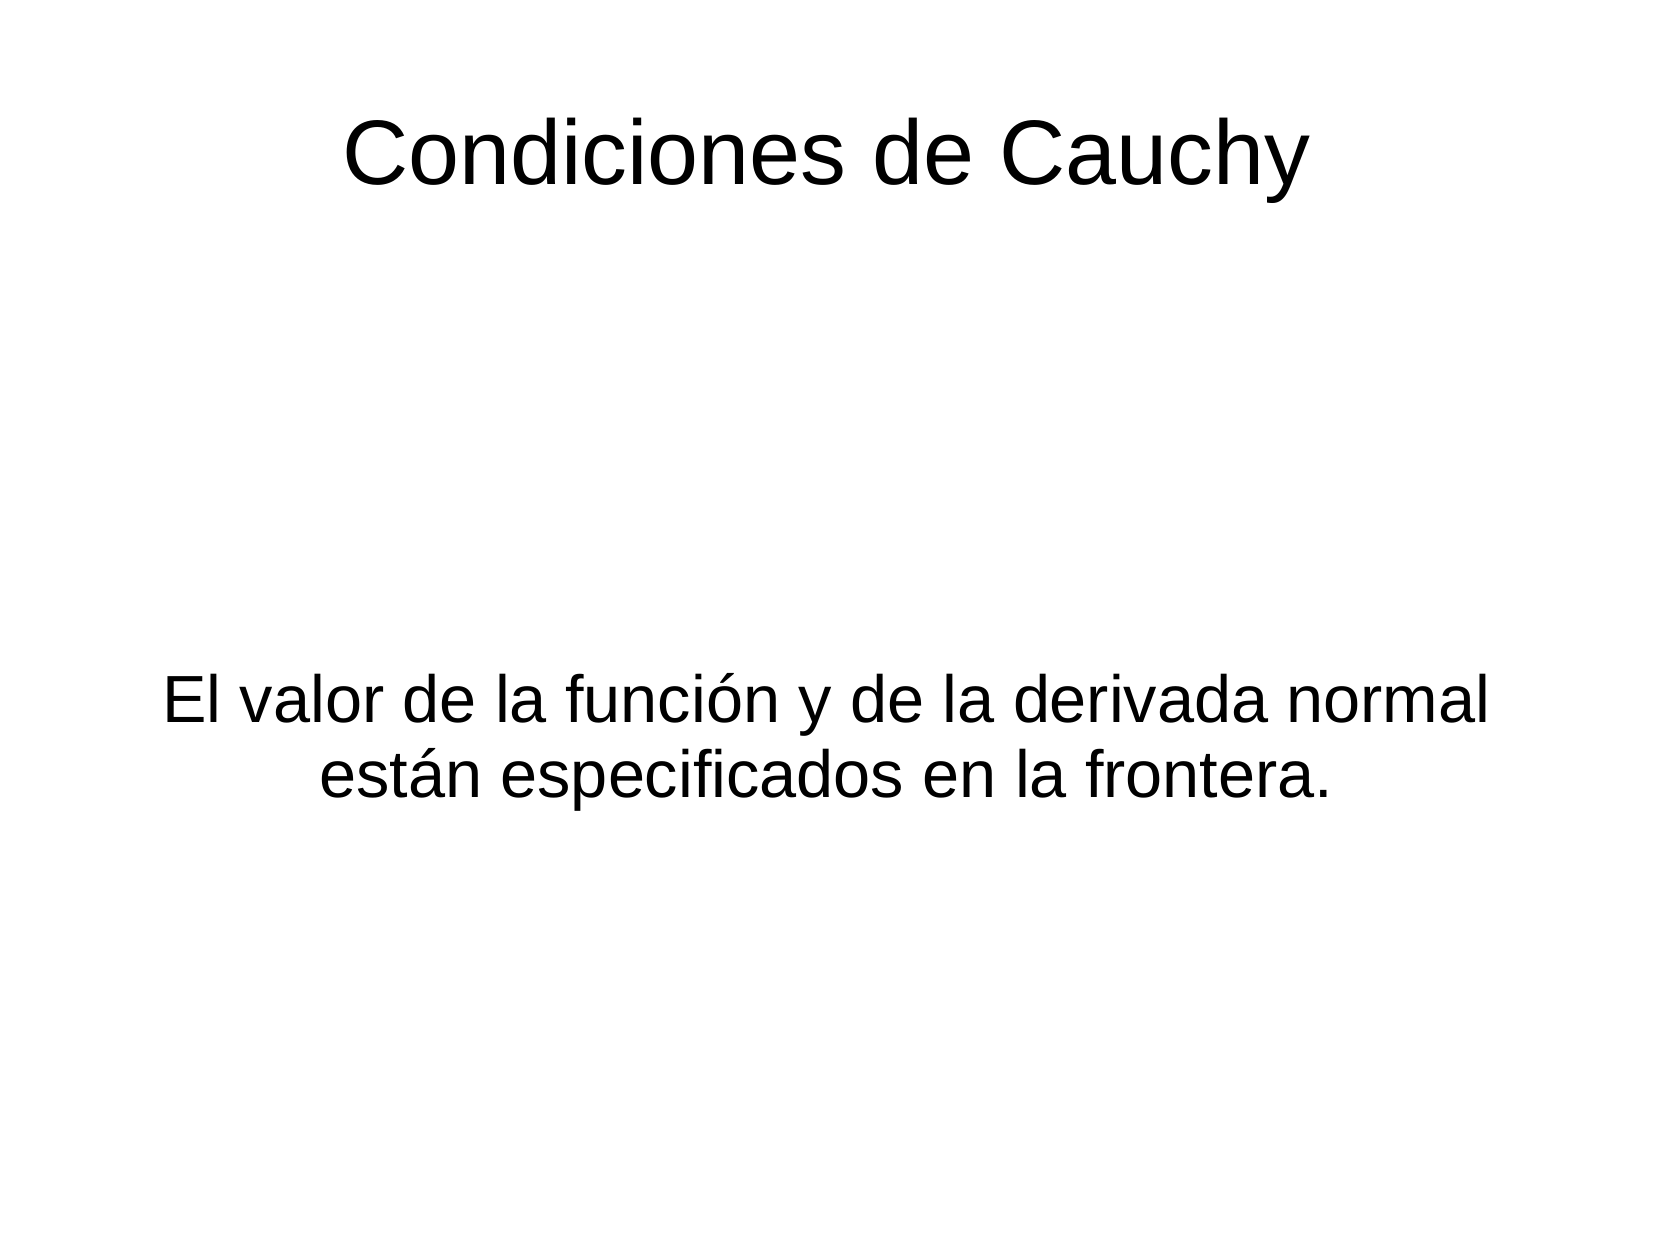

# Condiciones de Cauchy
El valor de la función y de la derivada normal están especificados en la frontera.